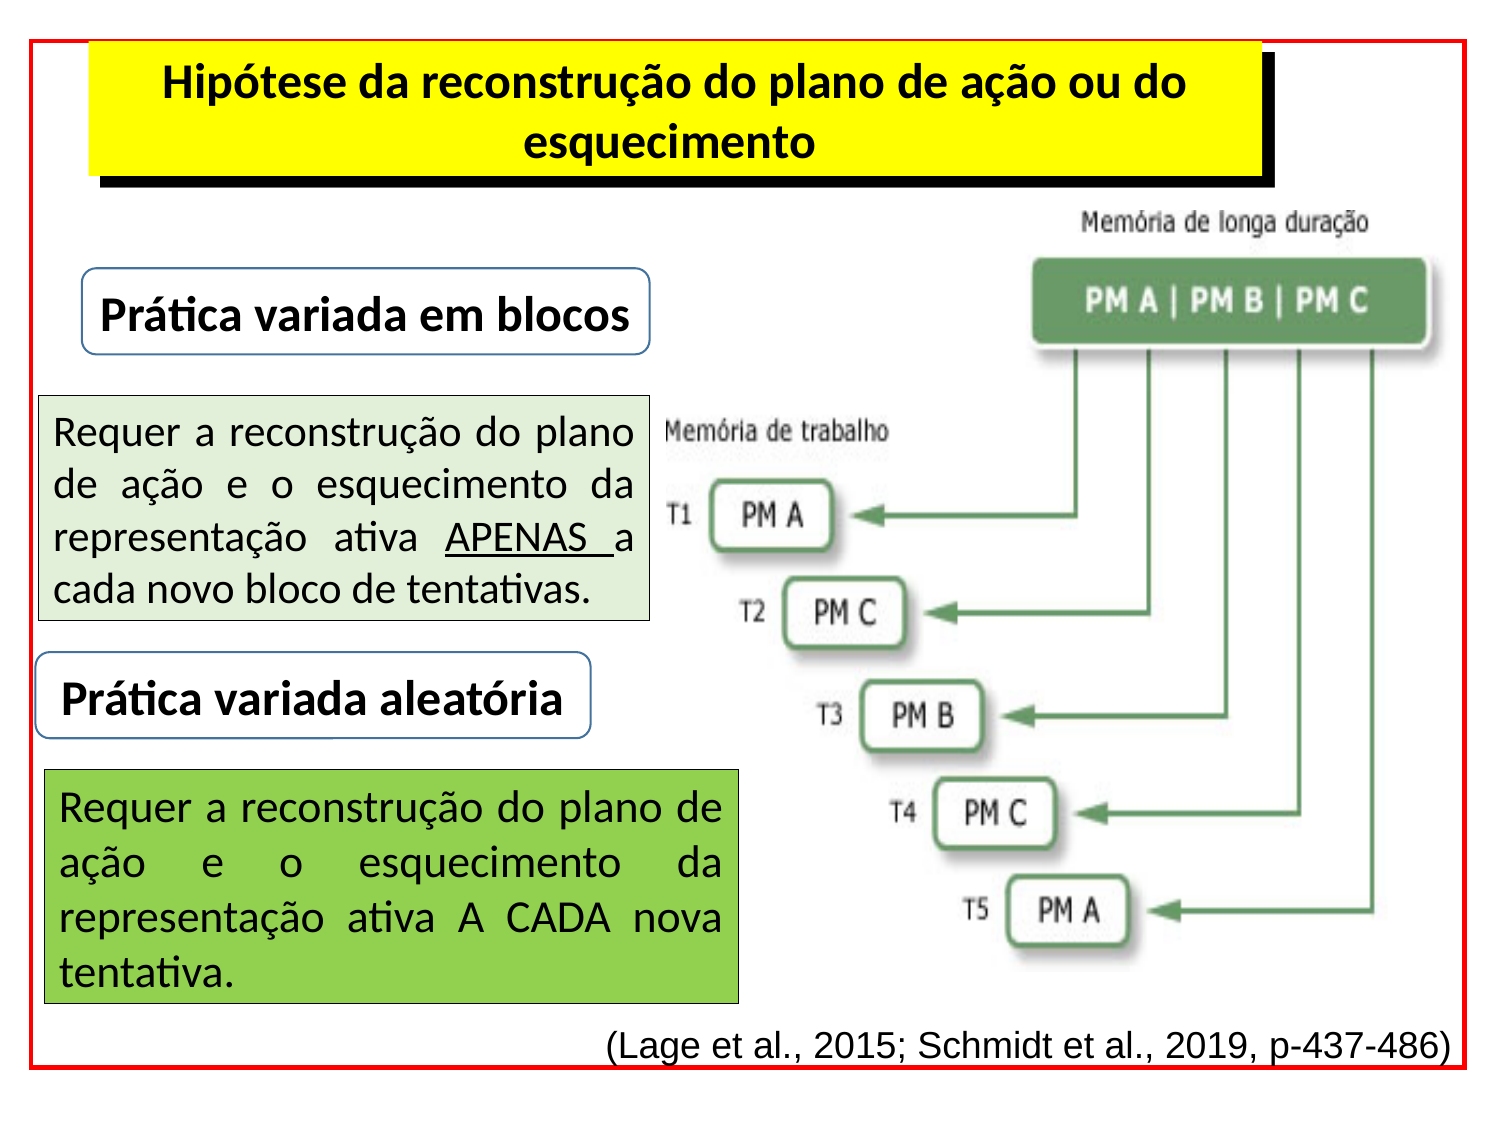

Hipótese da reconstrução do plano de ação ou do esquecimento
Prática variada em blocos
Requer a reconstrução do plano de ação e o esquecimento da representação ativa APENAS a cada novo bloco de tentativas.
Prática variada aleatória
Requer a reconstrução do plano de ação e o esquecimento da representação ativa A CADA nova tentativa.
(Lage et al., 2015; Schmidt et al., 2019, p-437-486)